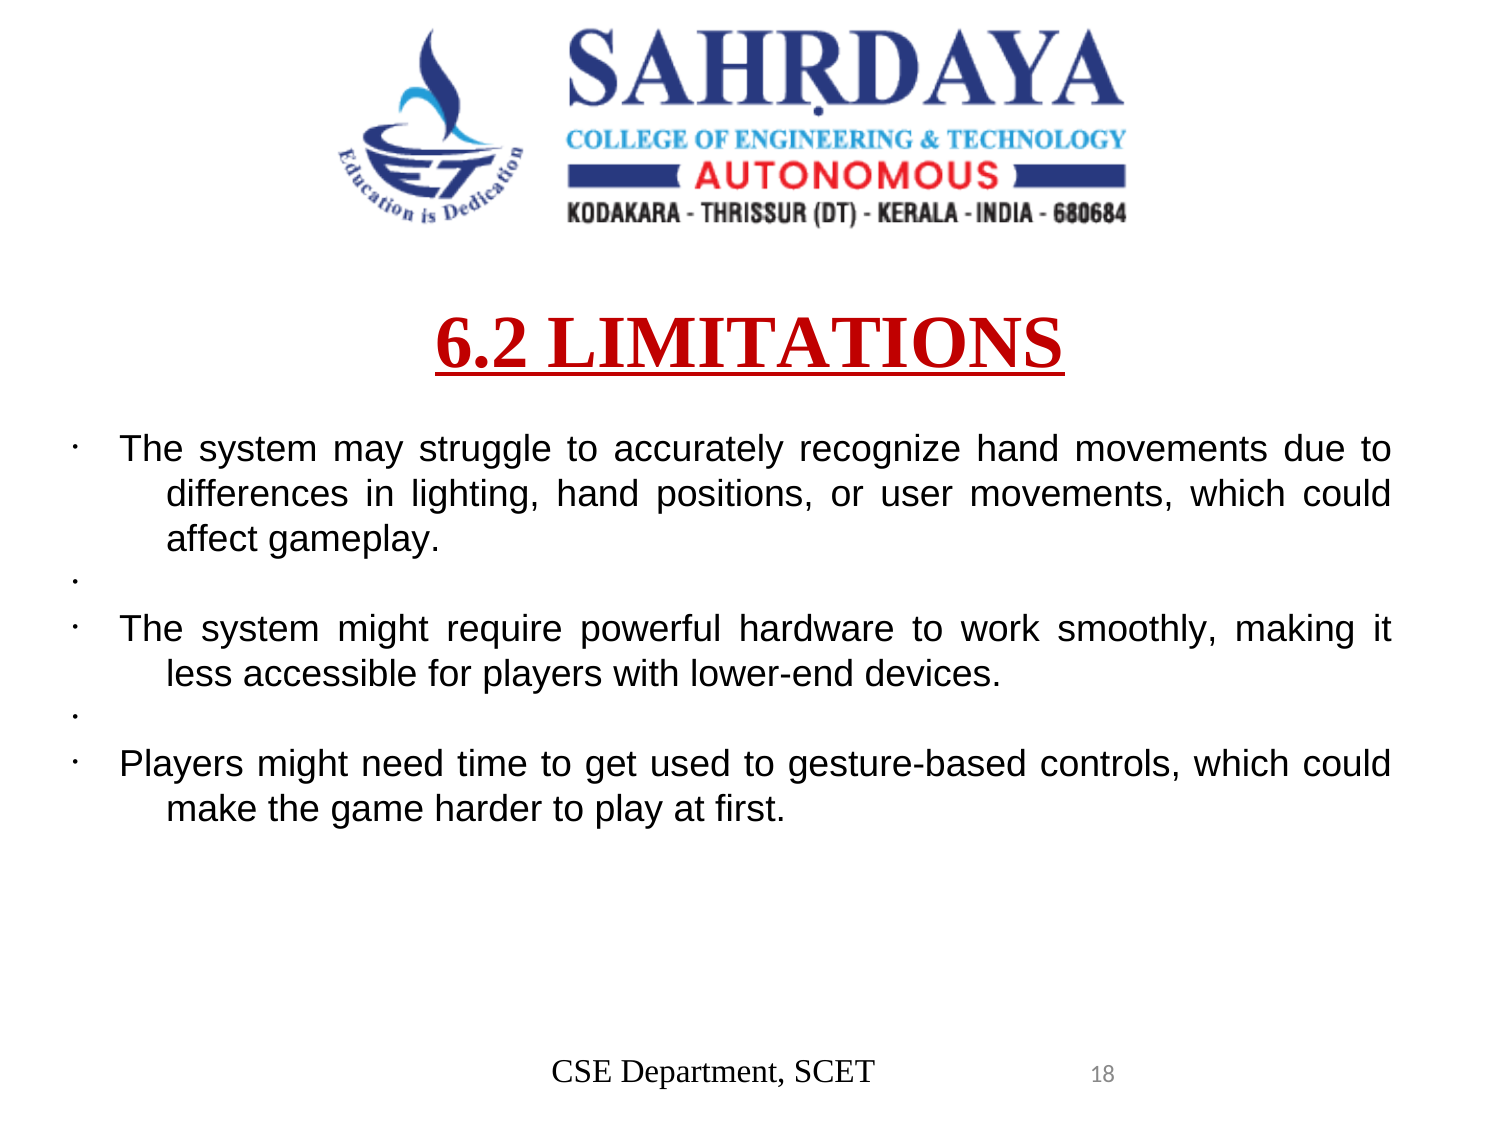

6.2 LIMITATIONS
The system may struggle to accurately recognize hand movements due to differences in lighting, hand positions, or user movements, which could affect gameplay.
The system might require powerful hardware to work smoothly, making it less accessible for players with lower-end devices.
Players might need time to get used to gesture-based controls, which could make the game harder to play at first.
 CSE Department, SCET
18